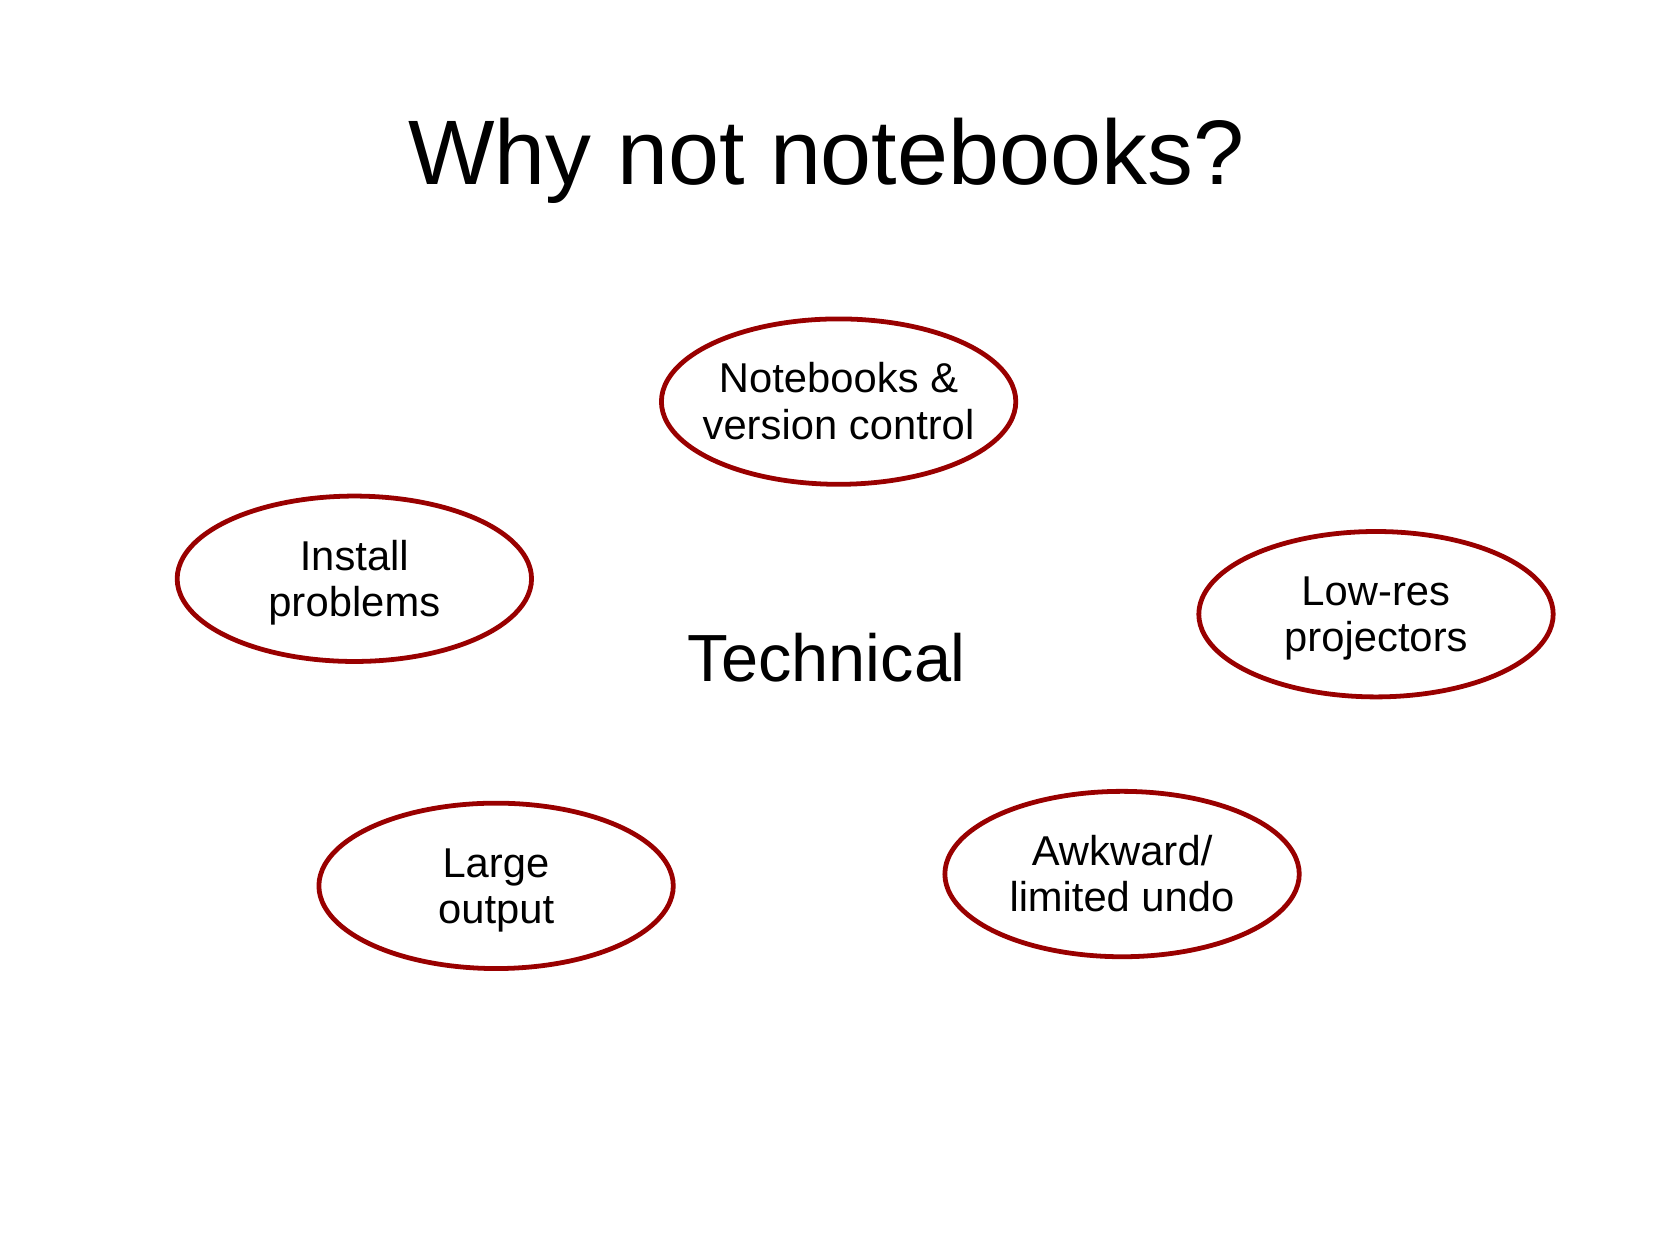

# Why not notebooks?
Notebooks &
version control
Install
problems
Low-res
projectors
Technical
Awkward/
limited undo
Large
output